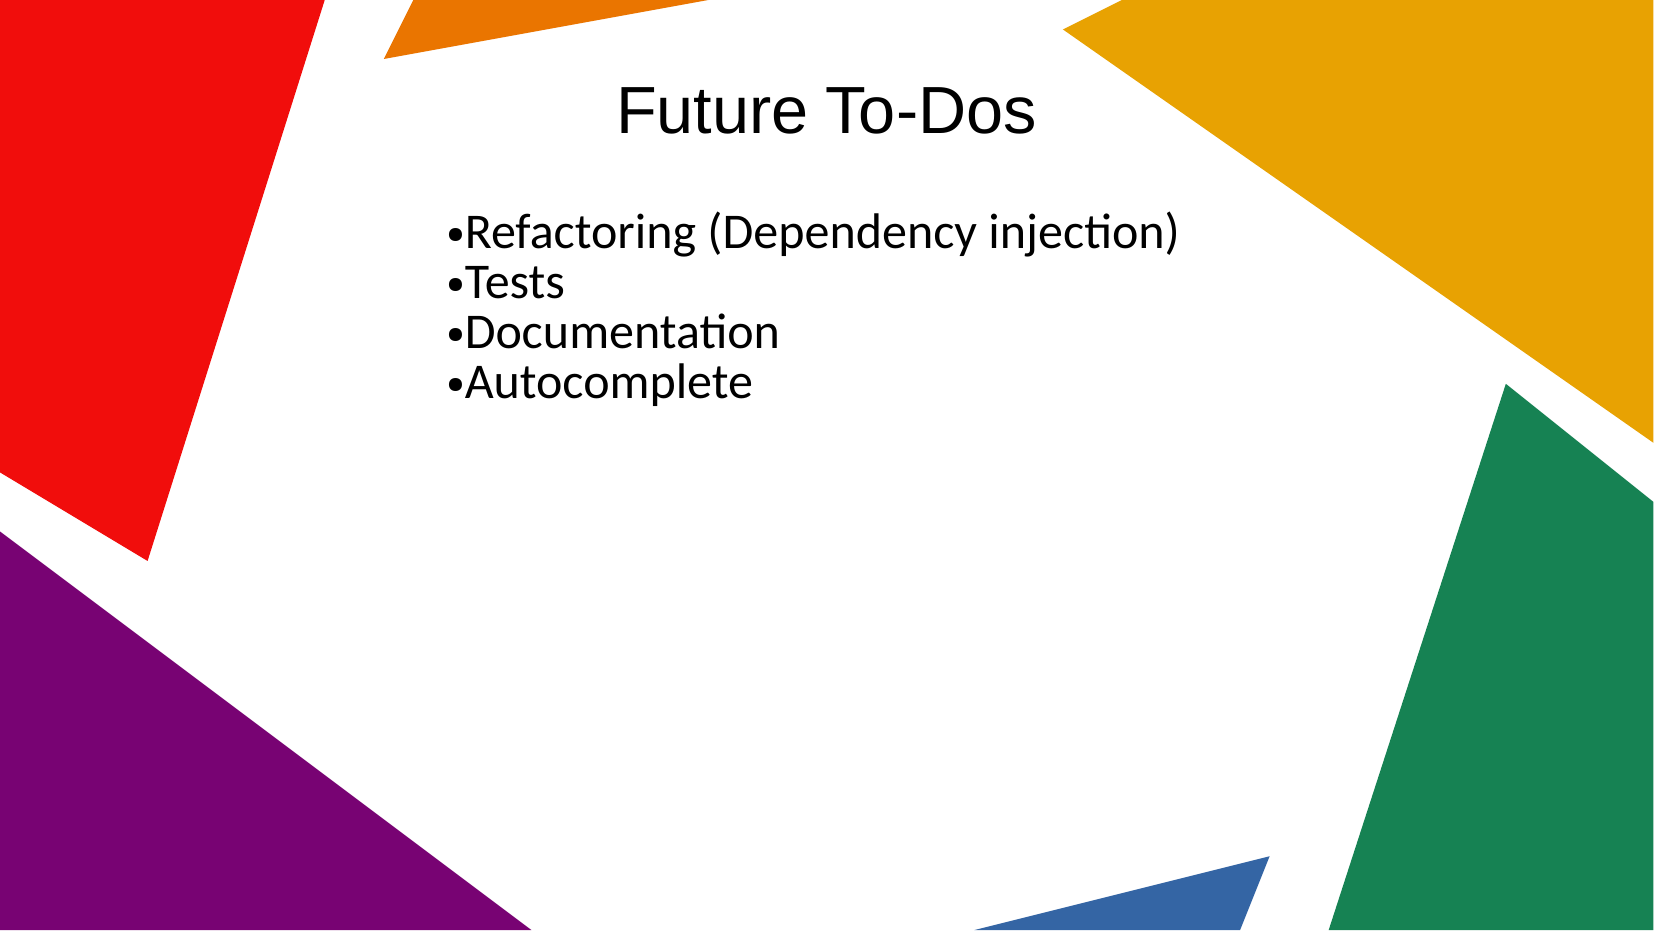

Future To-Dos
Refactoring (Dependency injection)
Tests
Documentation
Autocomplete